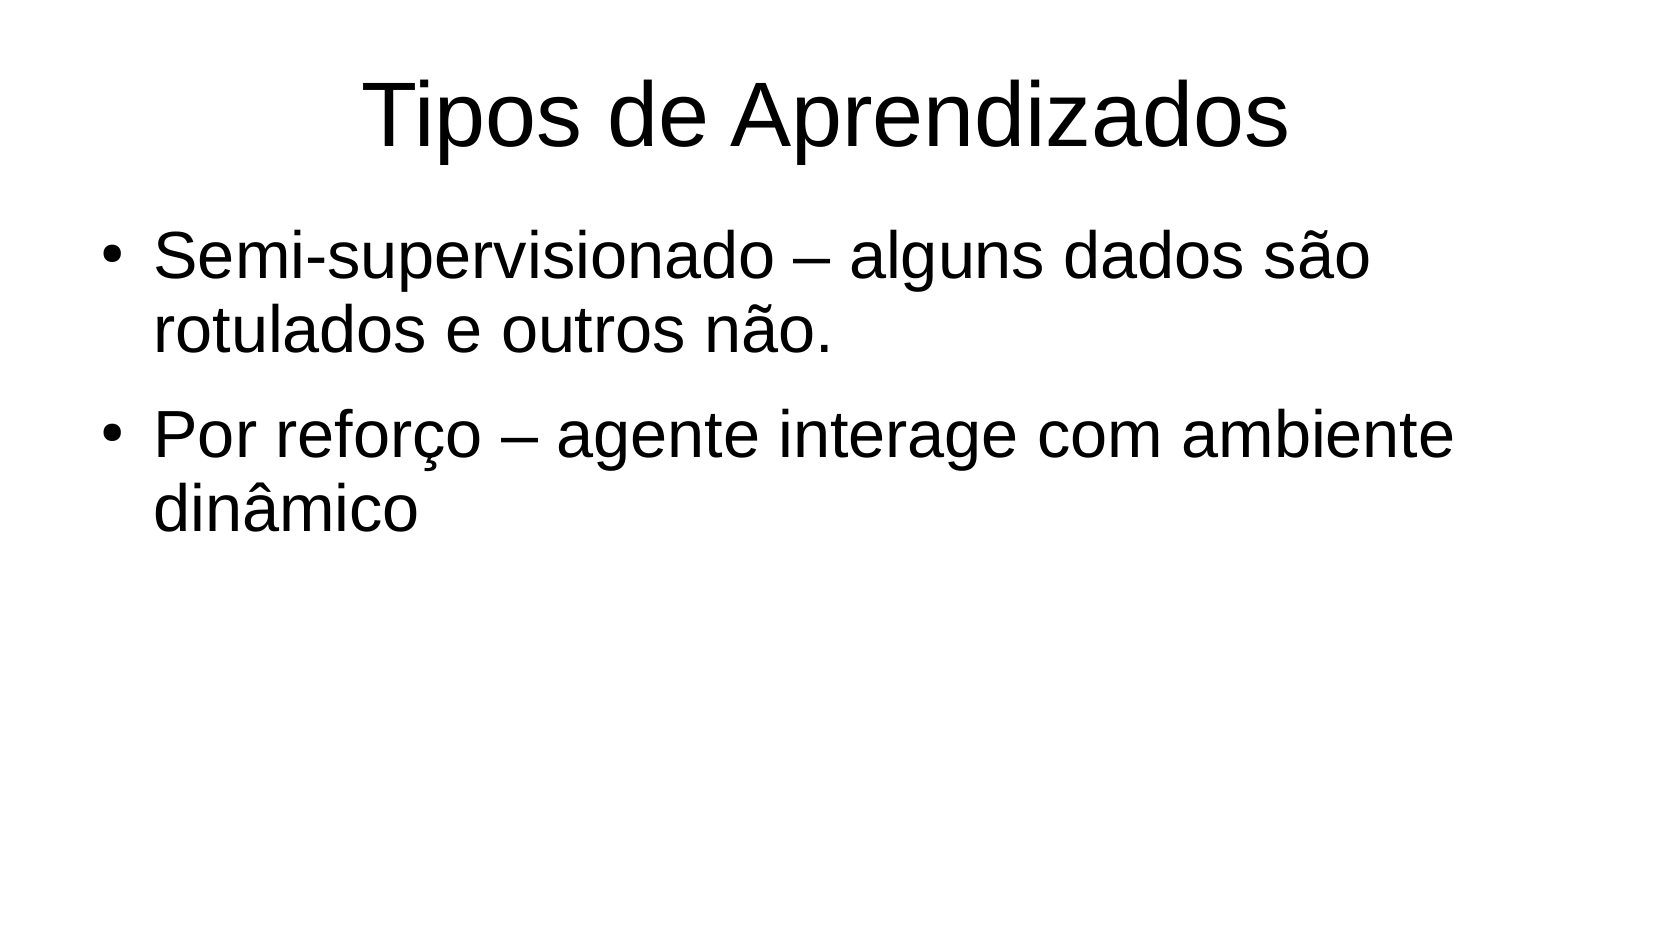

# Tipos de Aprendizados
Semi-supervisionado – alguns dados são rotulados e outros não.
Por reforço – agente interage com ambiente dinâmico